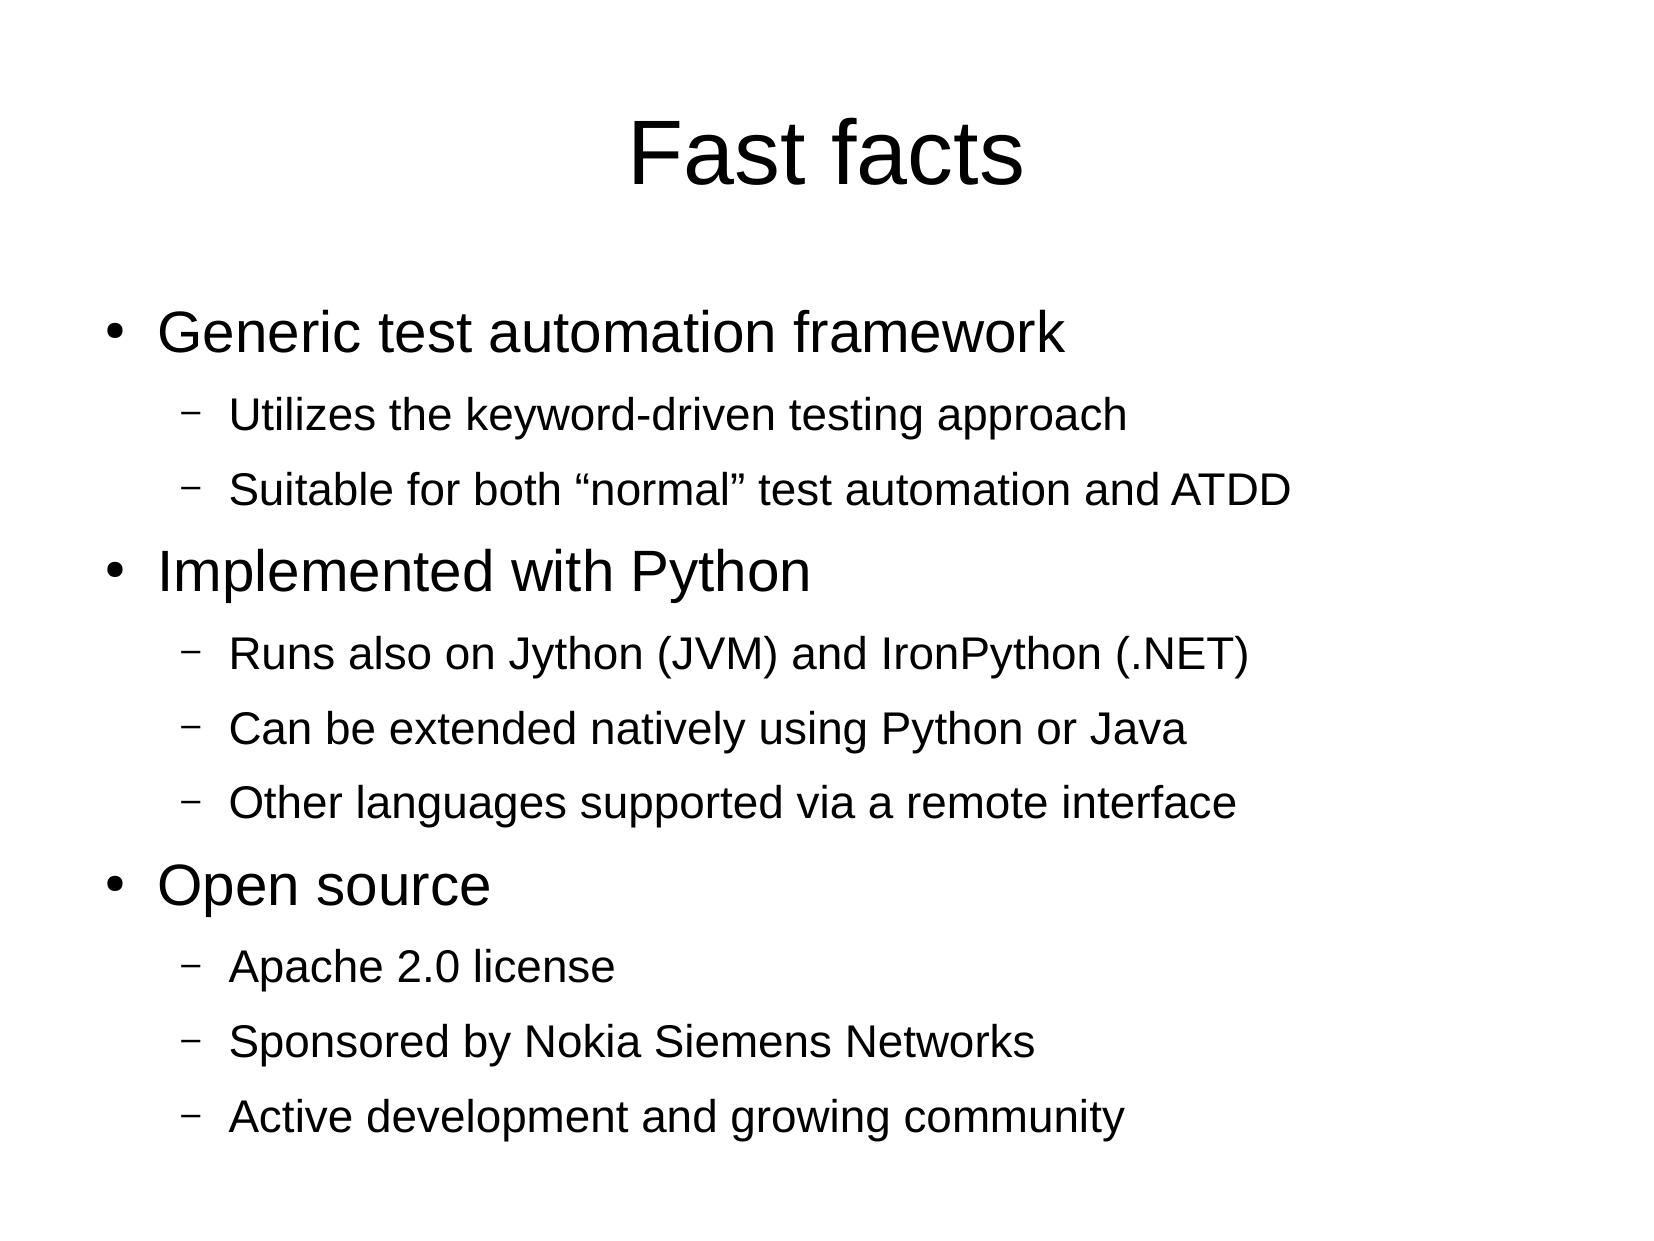

# Fast facts
Generic test automation framework
Utilizes the keyword-driven testing approach
Suitable for both “normal” test automation and ATDD
Implemented with Python
Runs also on Jython (JVM) and IronPython (.NET)
Can be extended natively using Python or Java
Other languages supported via a remote interface
Open source
Apache 2.0 license
Sponsored by Nokia Siemens Networks
Active development and growing community